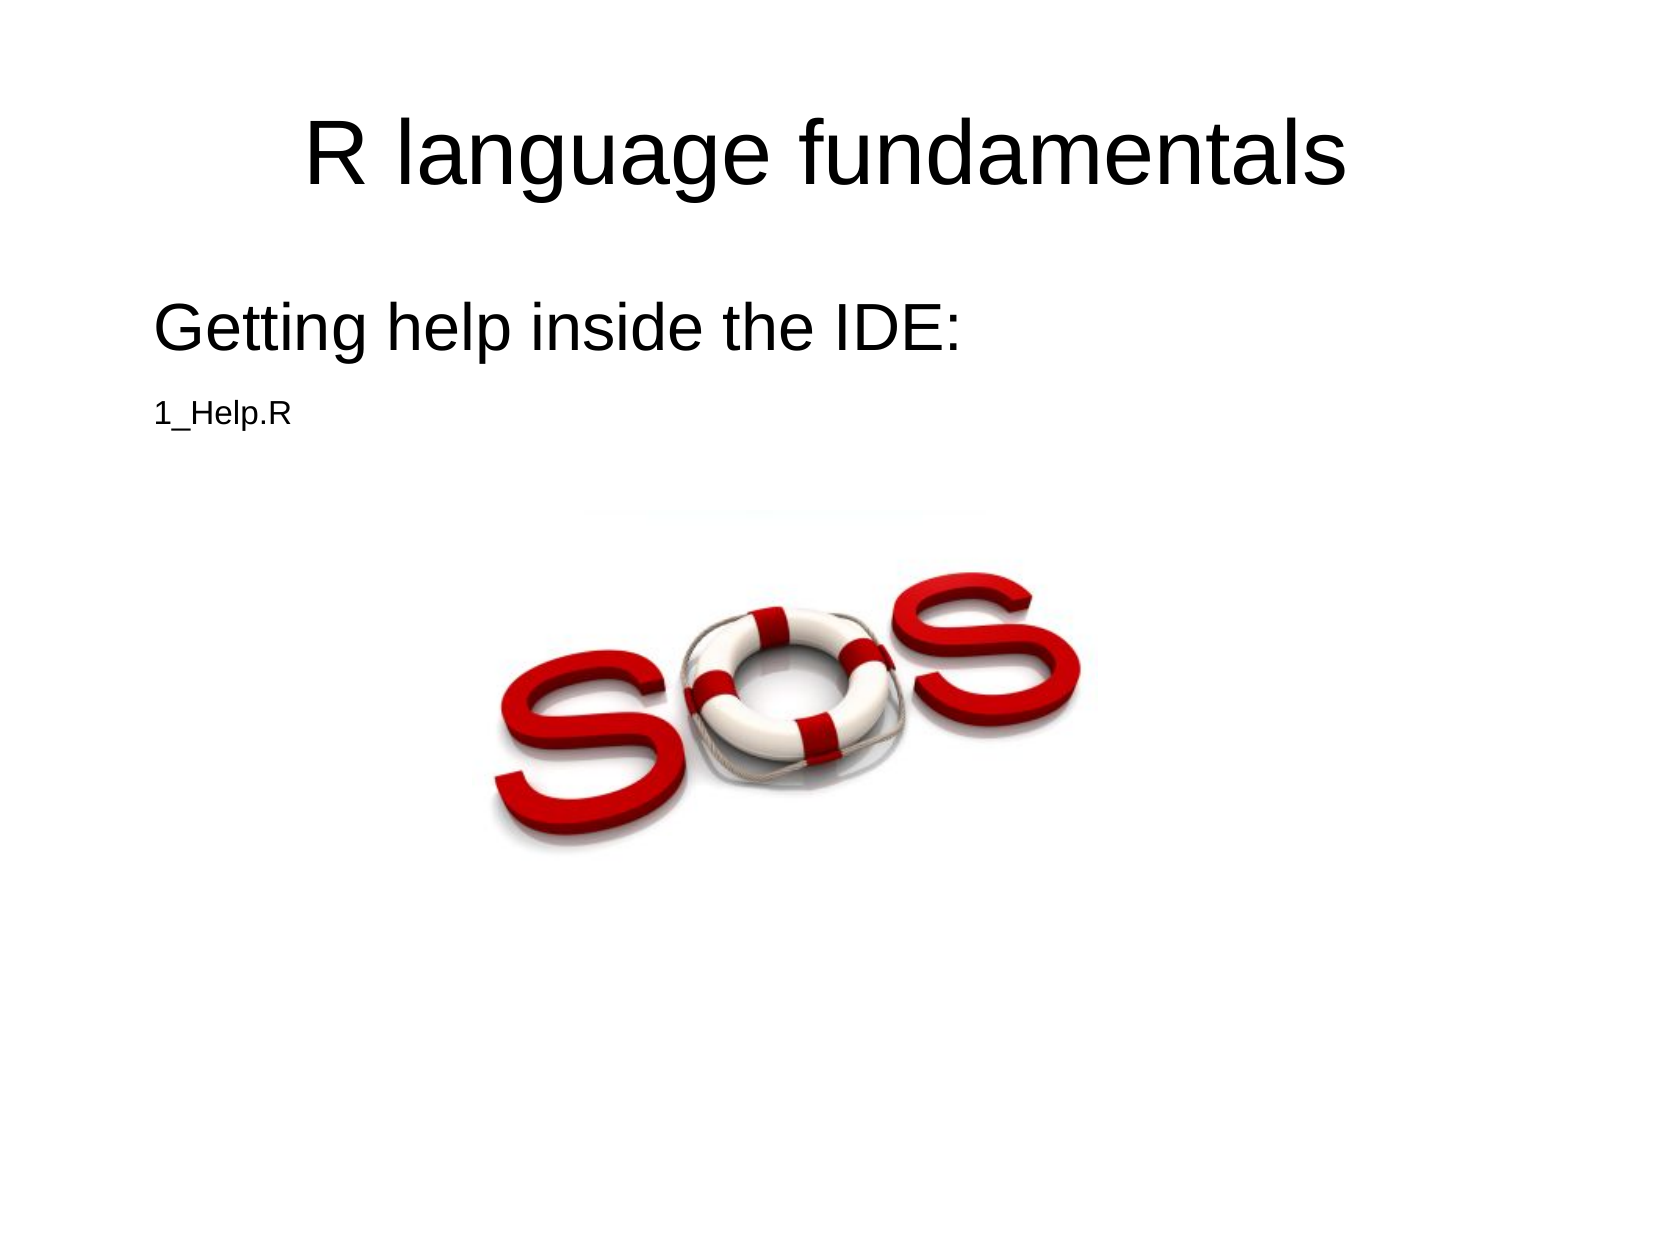

# R language fundamentals
Getting help inside the IDE:
1_Help.R